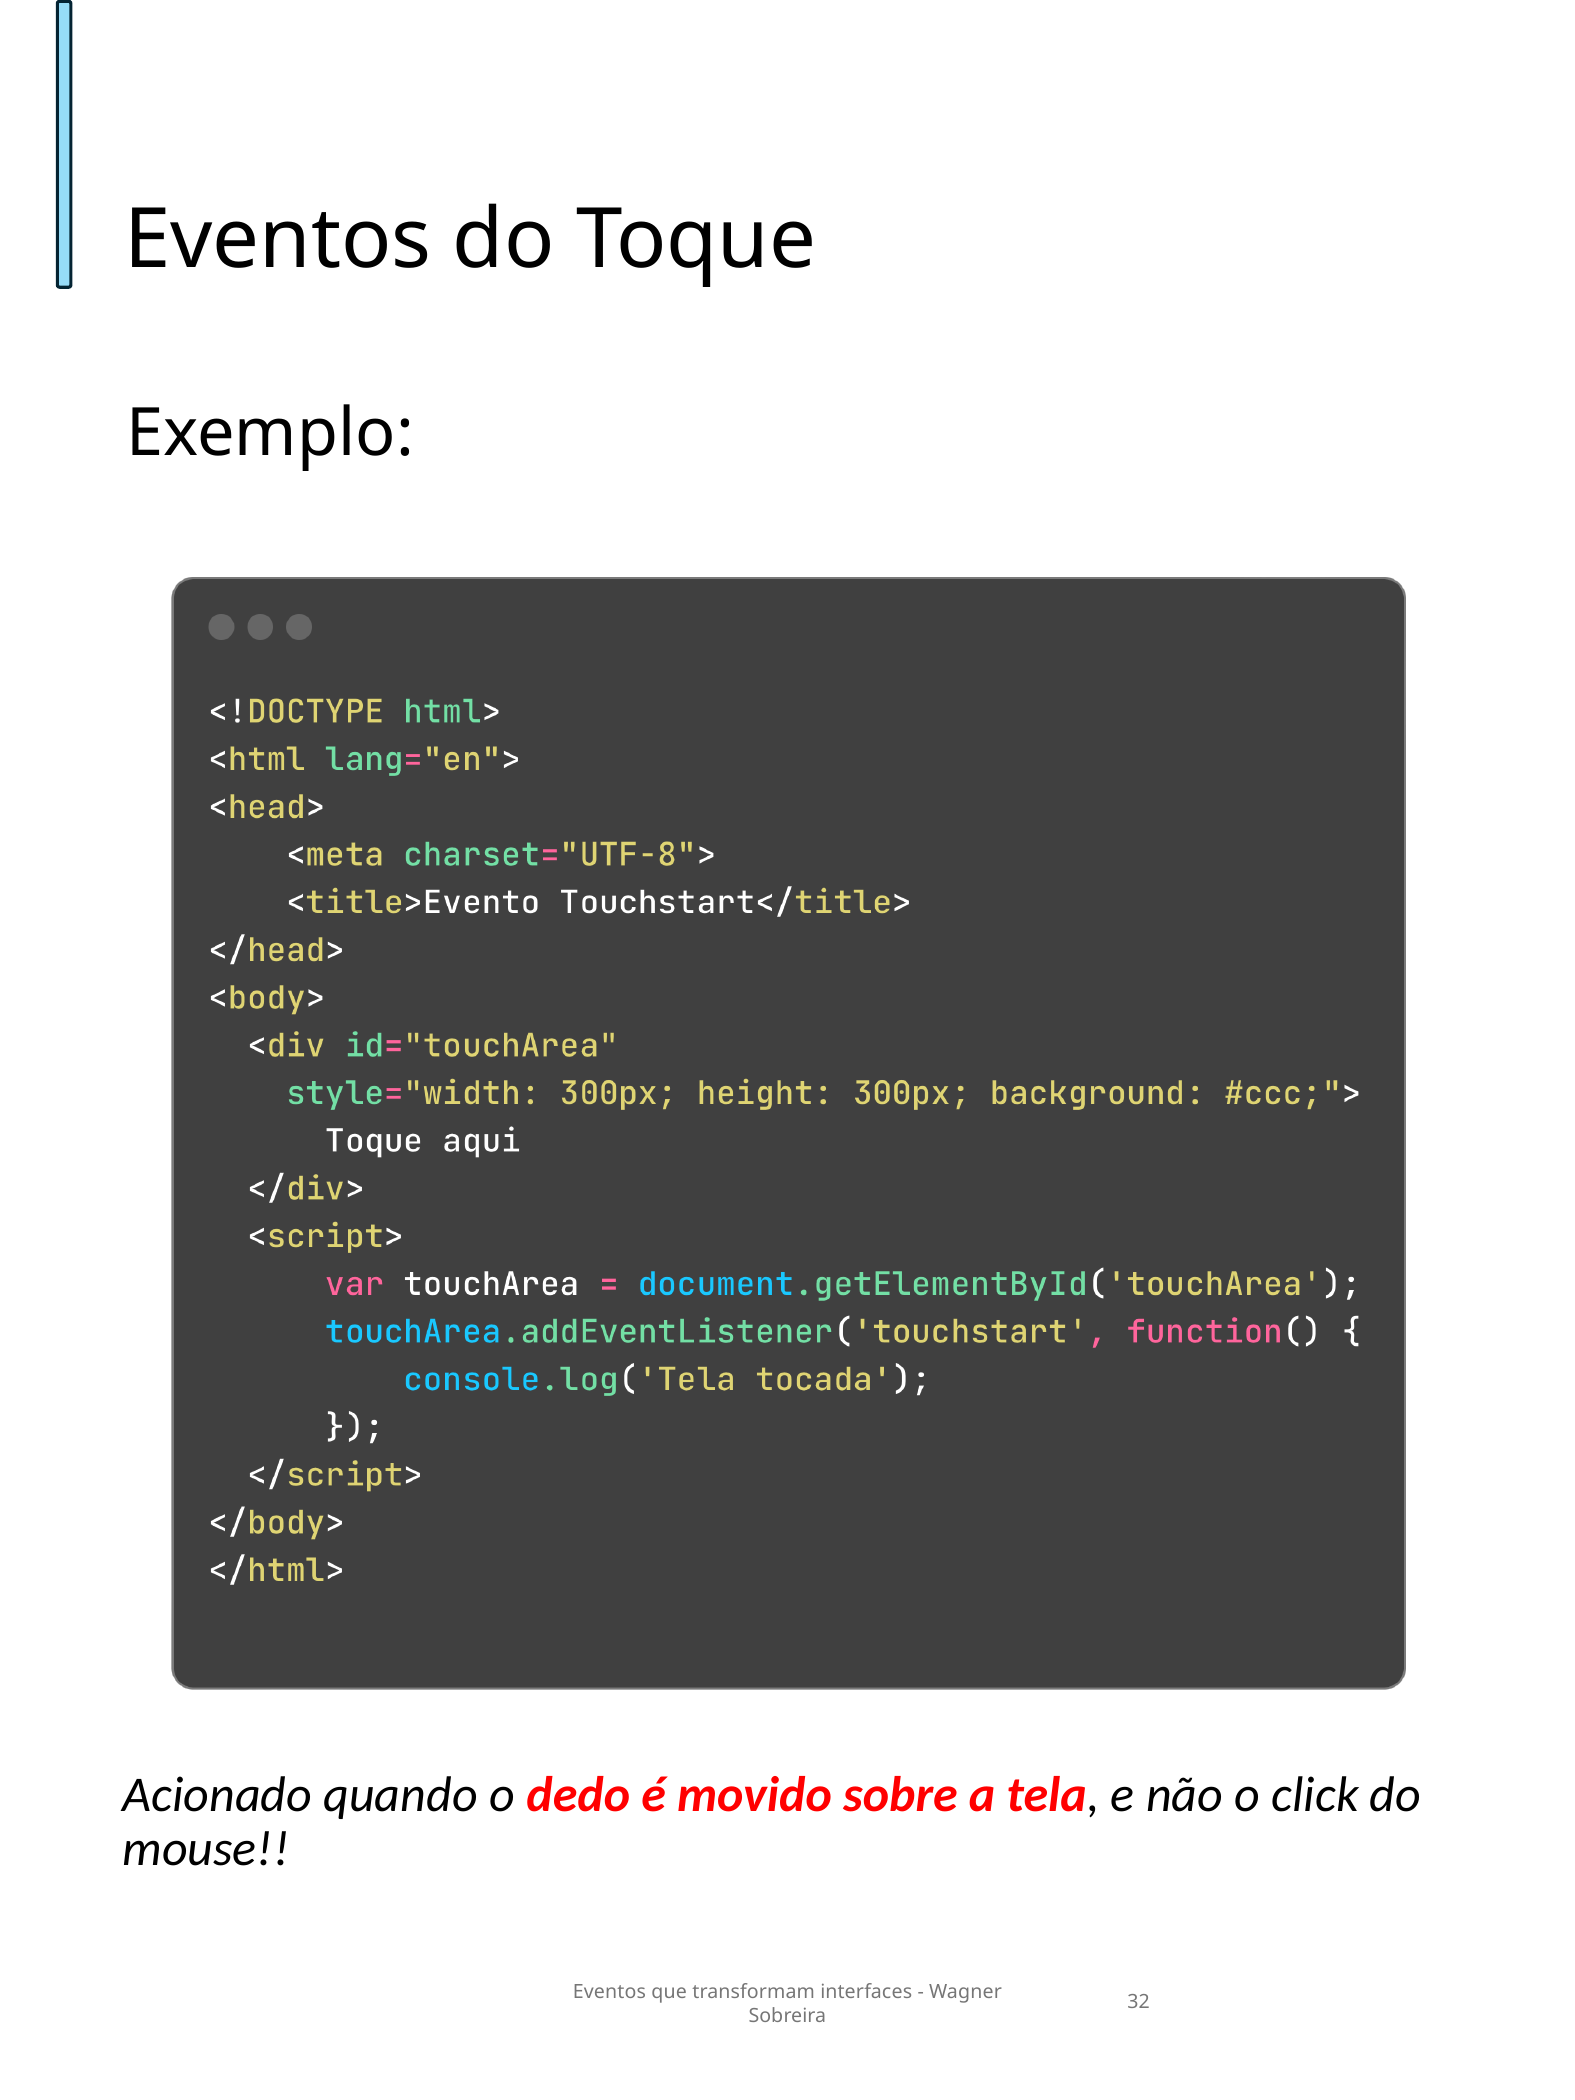

Eventos do Toque
Exemplo:
Acionado quando o dedo é movido sobre a tela, e não o click do mouse!!
Eventos que transformam interfaces - Wagner Sobreira